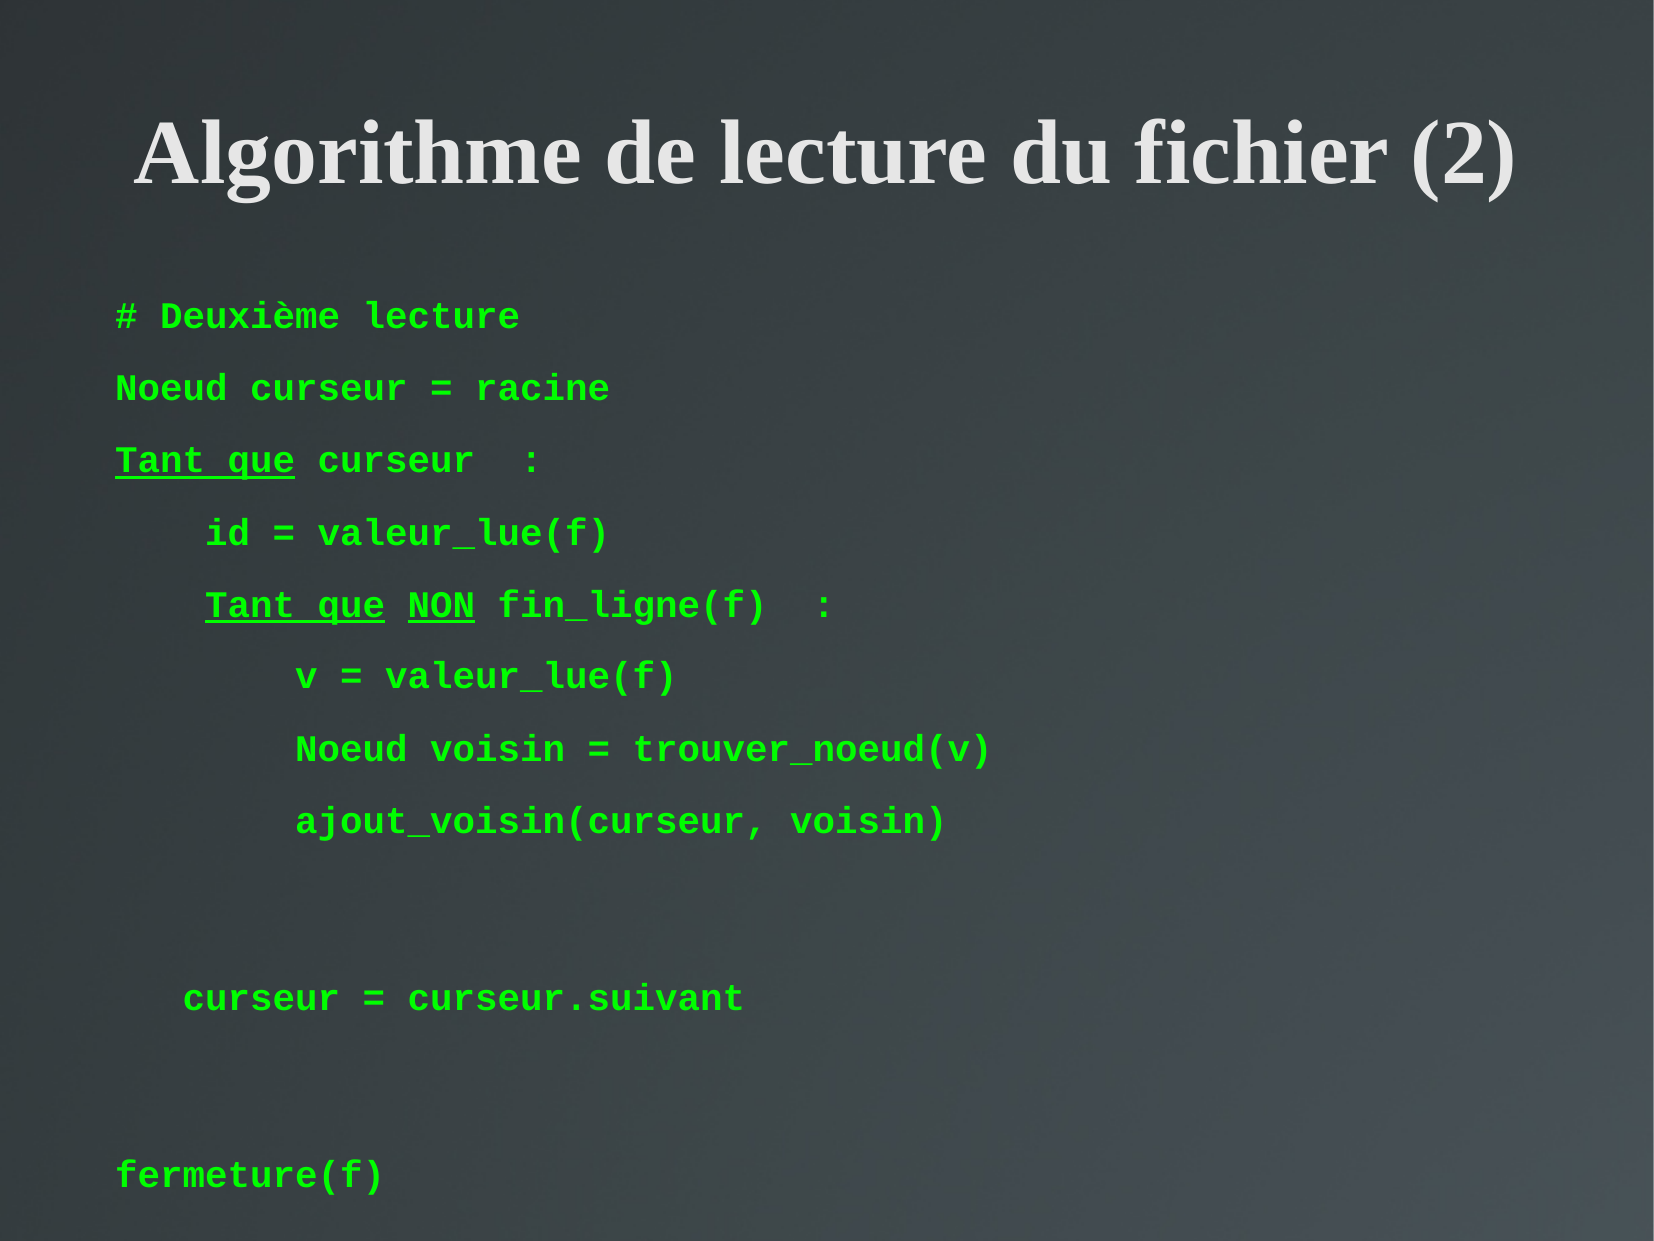

Algorithme de lecture du fichier (2)
# Deuxième lecture
Noeud curseur = racine
Tant que curseur  :
 id = valeur_lue(f)
 Tant que NON fin_ligne(f)  :
 v = valeur_lue(f)
 Noeud voisin = trouver_noeud(v)
 ajout_voisin(curseur, voisin)
 curseur = curseur.suivant
fermeture(f)